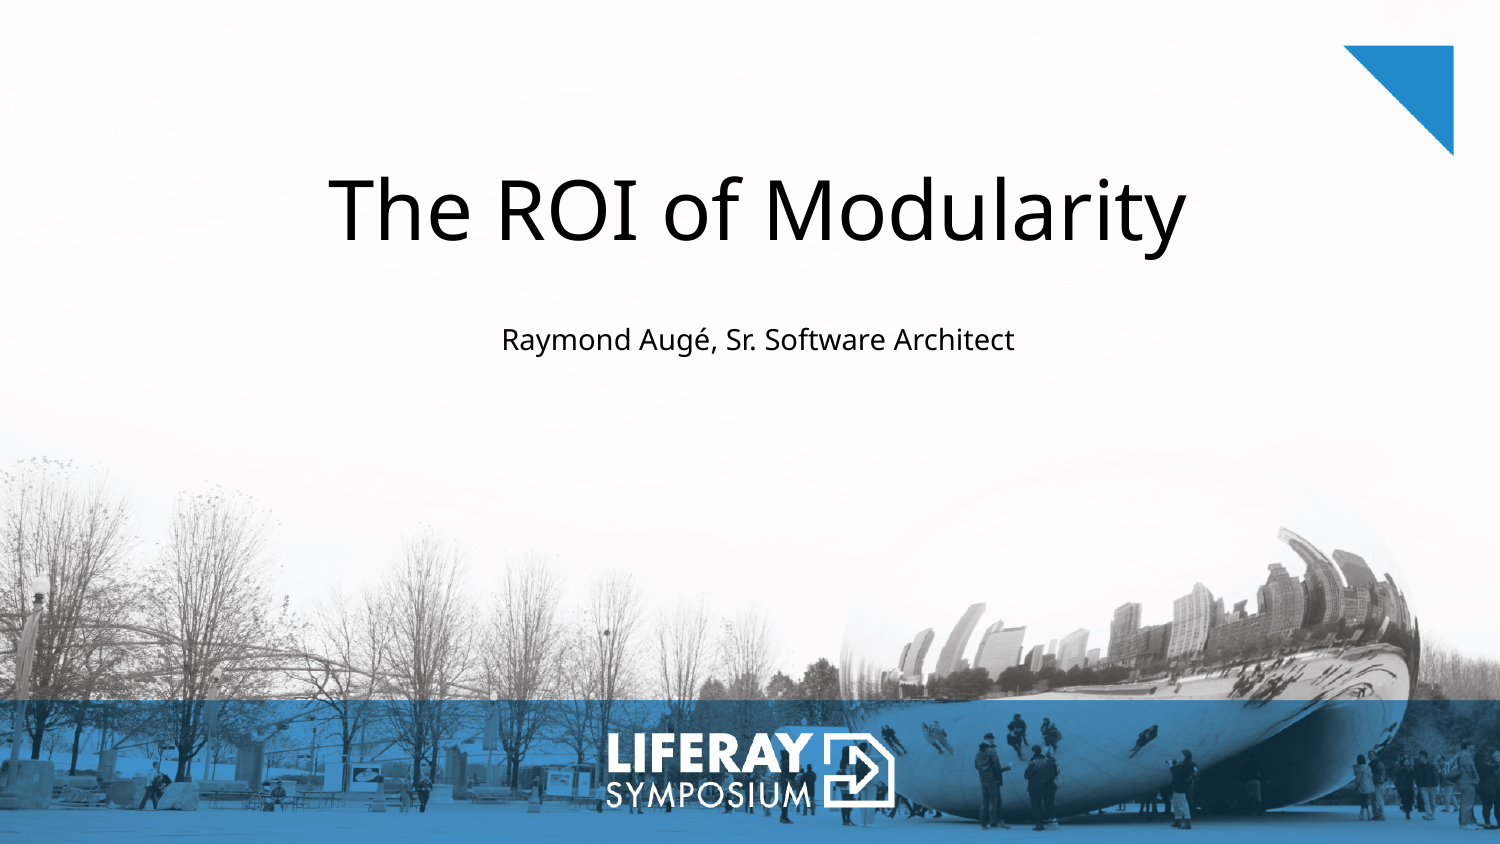

The ROI of Modularity
Raymond Augé, Sr. Software Architect